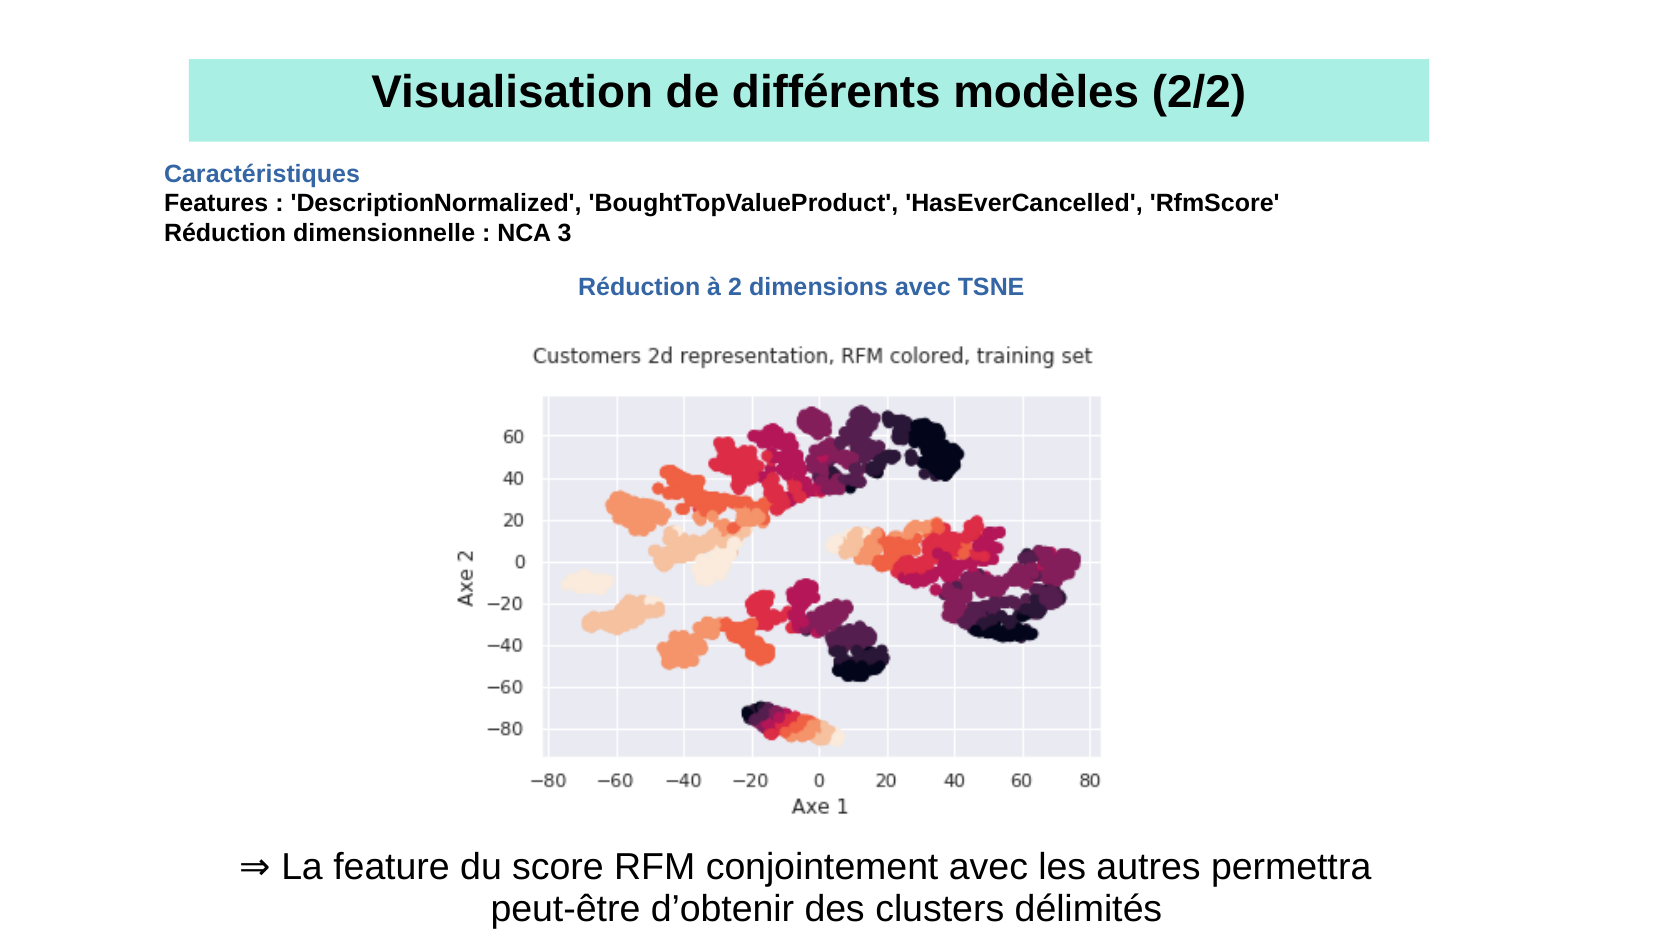

Visualisation de différents modèles (2/2)
Caractéristiques
Features : 'DescriptionNormalized', 'BoughtTopValueProduct', 'HasEverCancelled', 'RfmScore'
Réduction dimensionnelle : NCA 3
Réduction à 2 dimensions avec TSNE
⇒ La feature du score RFM conjointement avec les autres permettra
 peut-être d’obtenir des clusters délimités